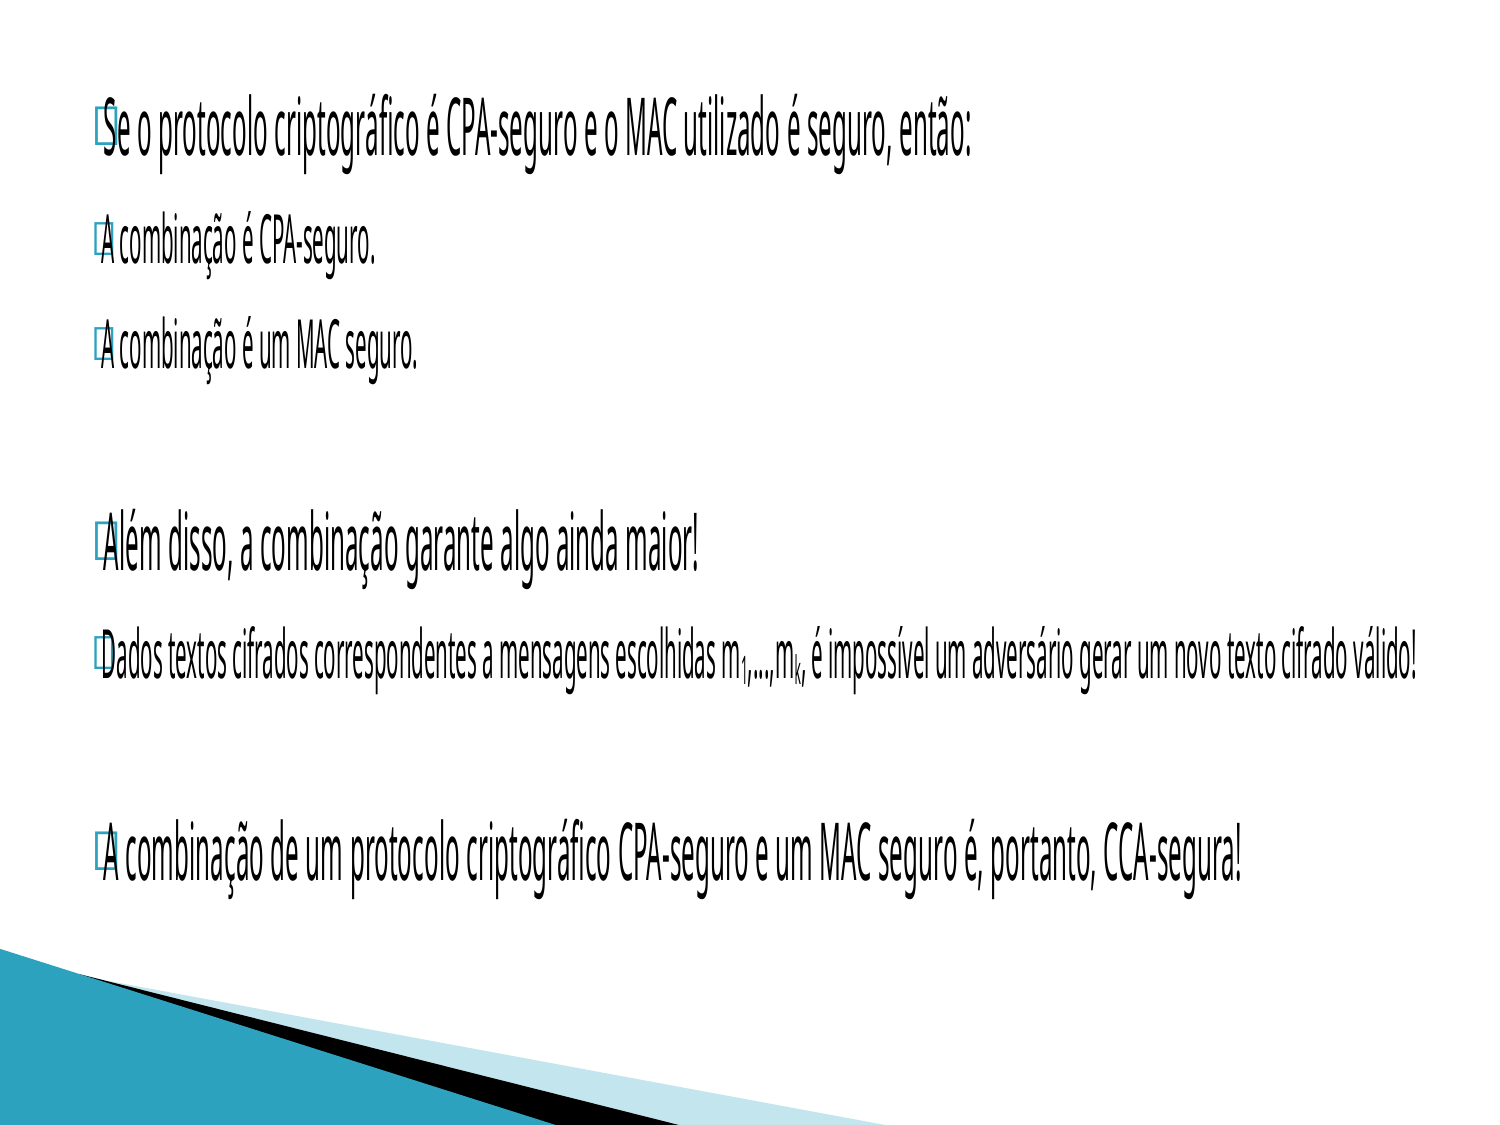

Se o protocolo criptográfico é CPA-seguro e o MAC utilizado é seguro, então:
A combinação é CPA-seguro.
A combinação é um MAC seguro.
Além disso, a combinação garante algo ainda maior!
Dados textos cifrados correspondentes a mensagens escolhidas m1,...,mk, é impossível um adversário gerar um novo texto cifrado válido!
A combinação de um protocolo criptográfico CPA-seguro e um MAC seguro é, portanto, CCA-segura!